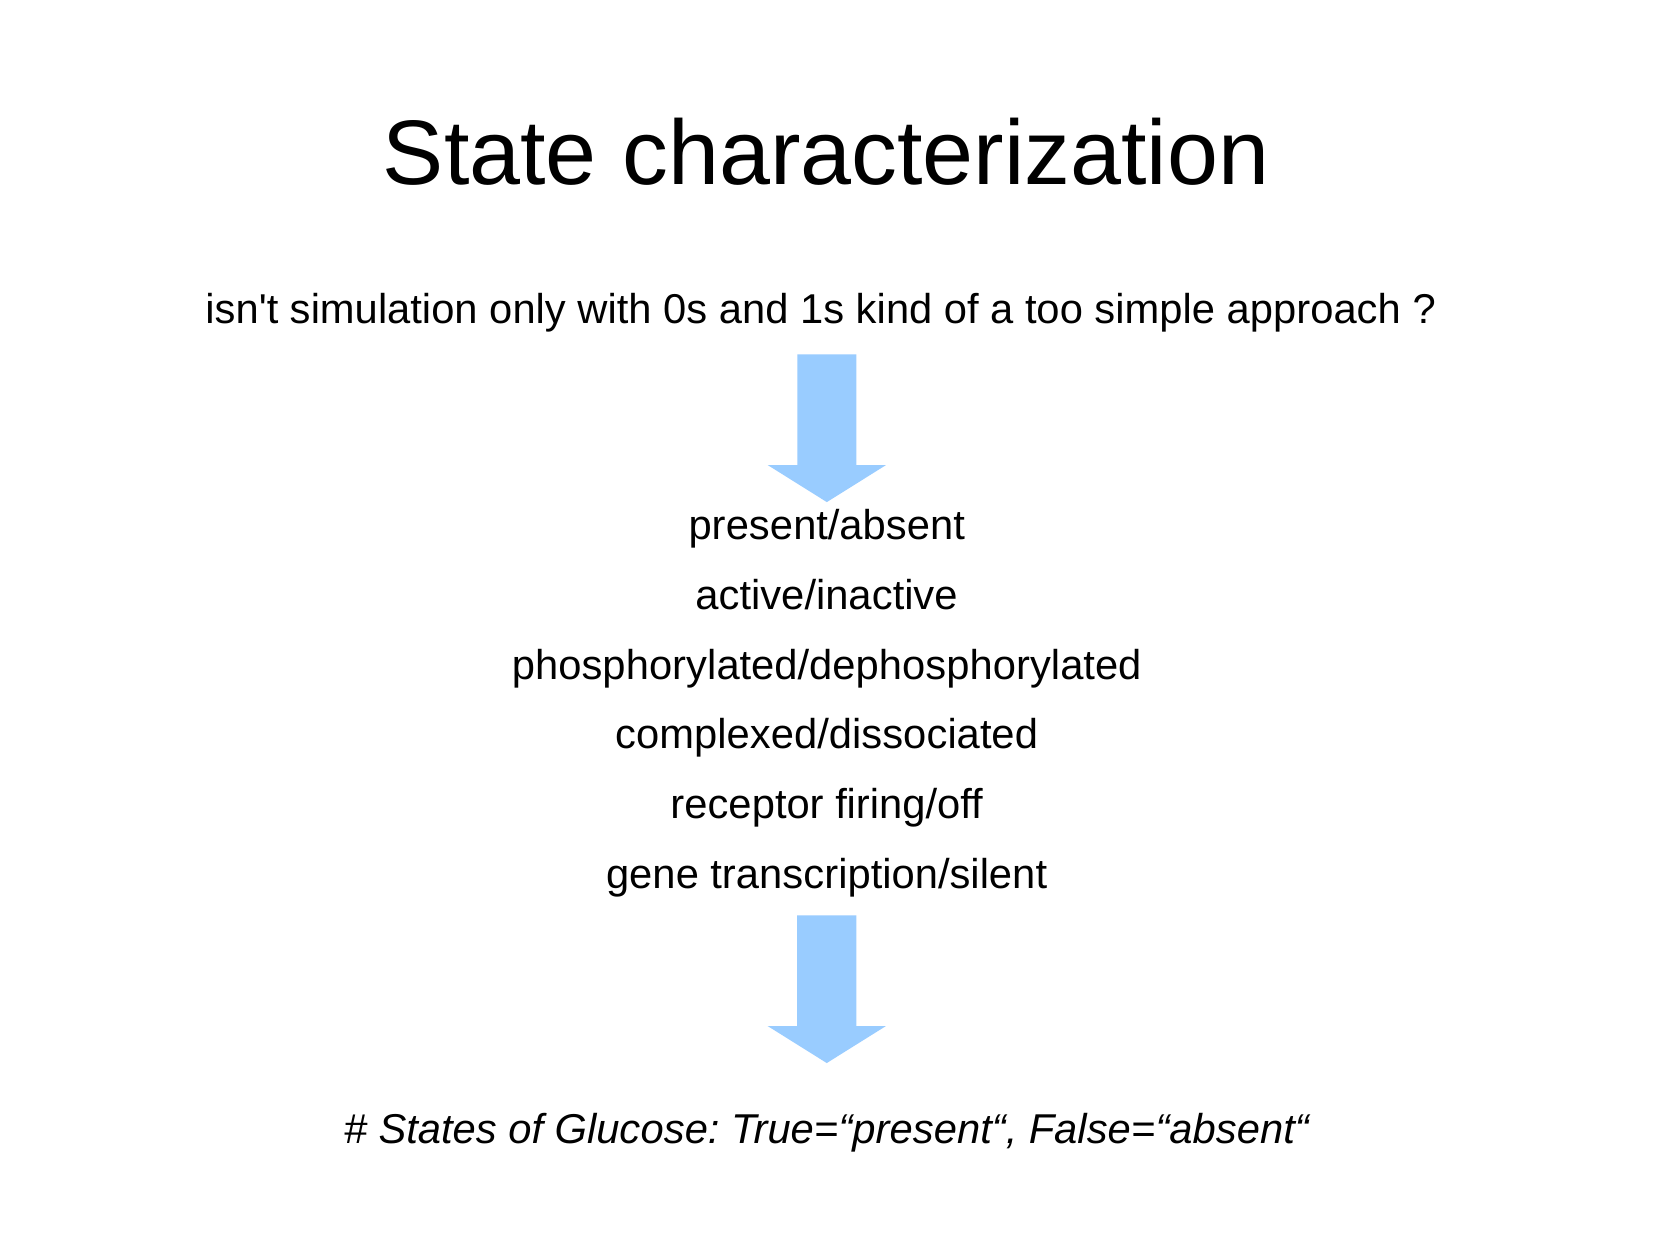

# State characterization
present/absent
active/inactive
phosphorylated/dephosphorylated
complexed/dissociated
receptor firing/off
gene transcription/silent
# States of Glucose: True=“present“, False=“absent“
isn't simulation only with 0s and 1s kind of a too simple approach ?